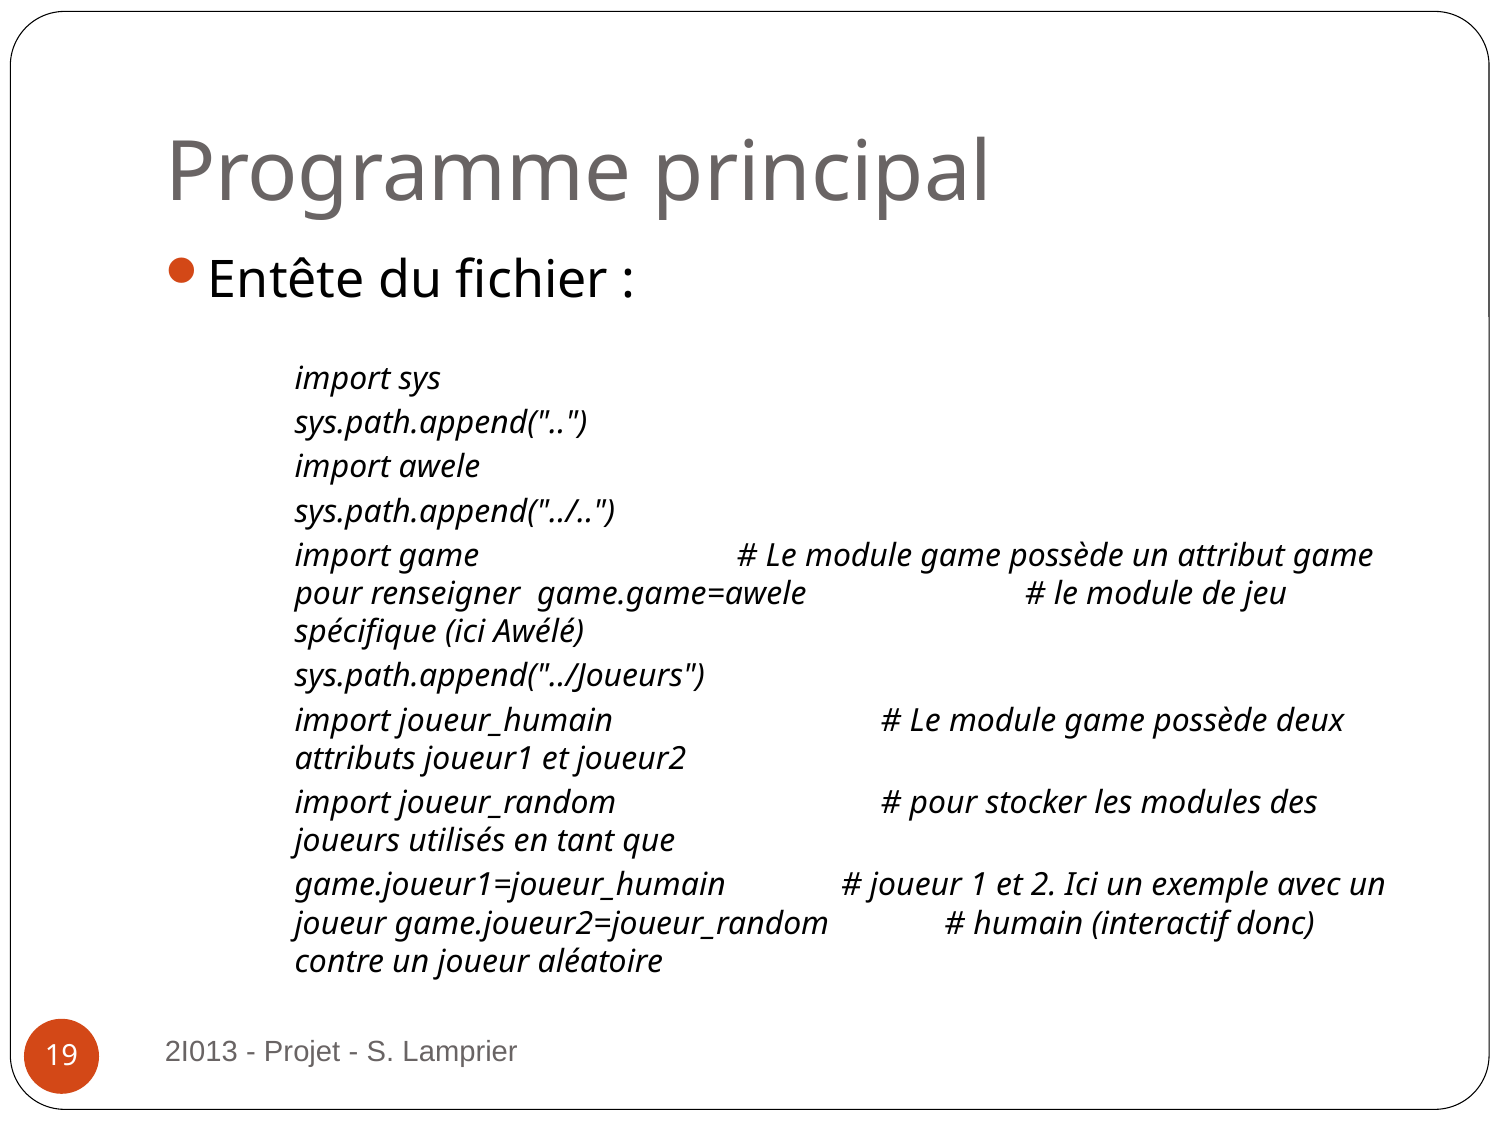

# Programme principal
Entête du fichier :
import sys
sys.path.append("..")
import awele
sys.path.append("../..")
import game		 # Le module game possède un attribut game pour renseigner game.game=awele 	 # le module de jeu spécifique (ici Awélé)
sys.path.append("../Joueurs")
import joueur_humain	 # Le module game possède deux attributs joueur1 et joueur2
import joueur_random 	 # pour stocker les modules des joueurs utilisés en tant que
game.joueur1=joueur_humain # joueur 1 et 2. Ici un exemple avec un joueur game.joueur2=joueur_random # humain (interactif donc) contre un joueur aléatoire
2I013 - Projet - S. Lamprier